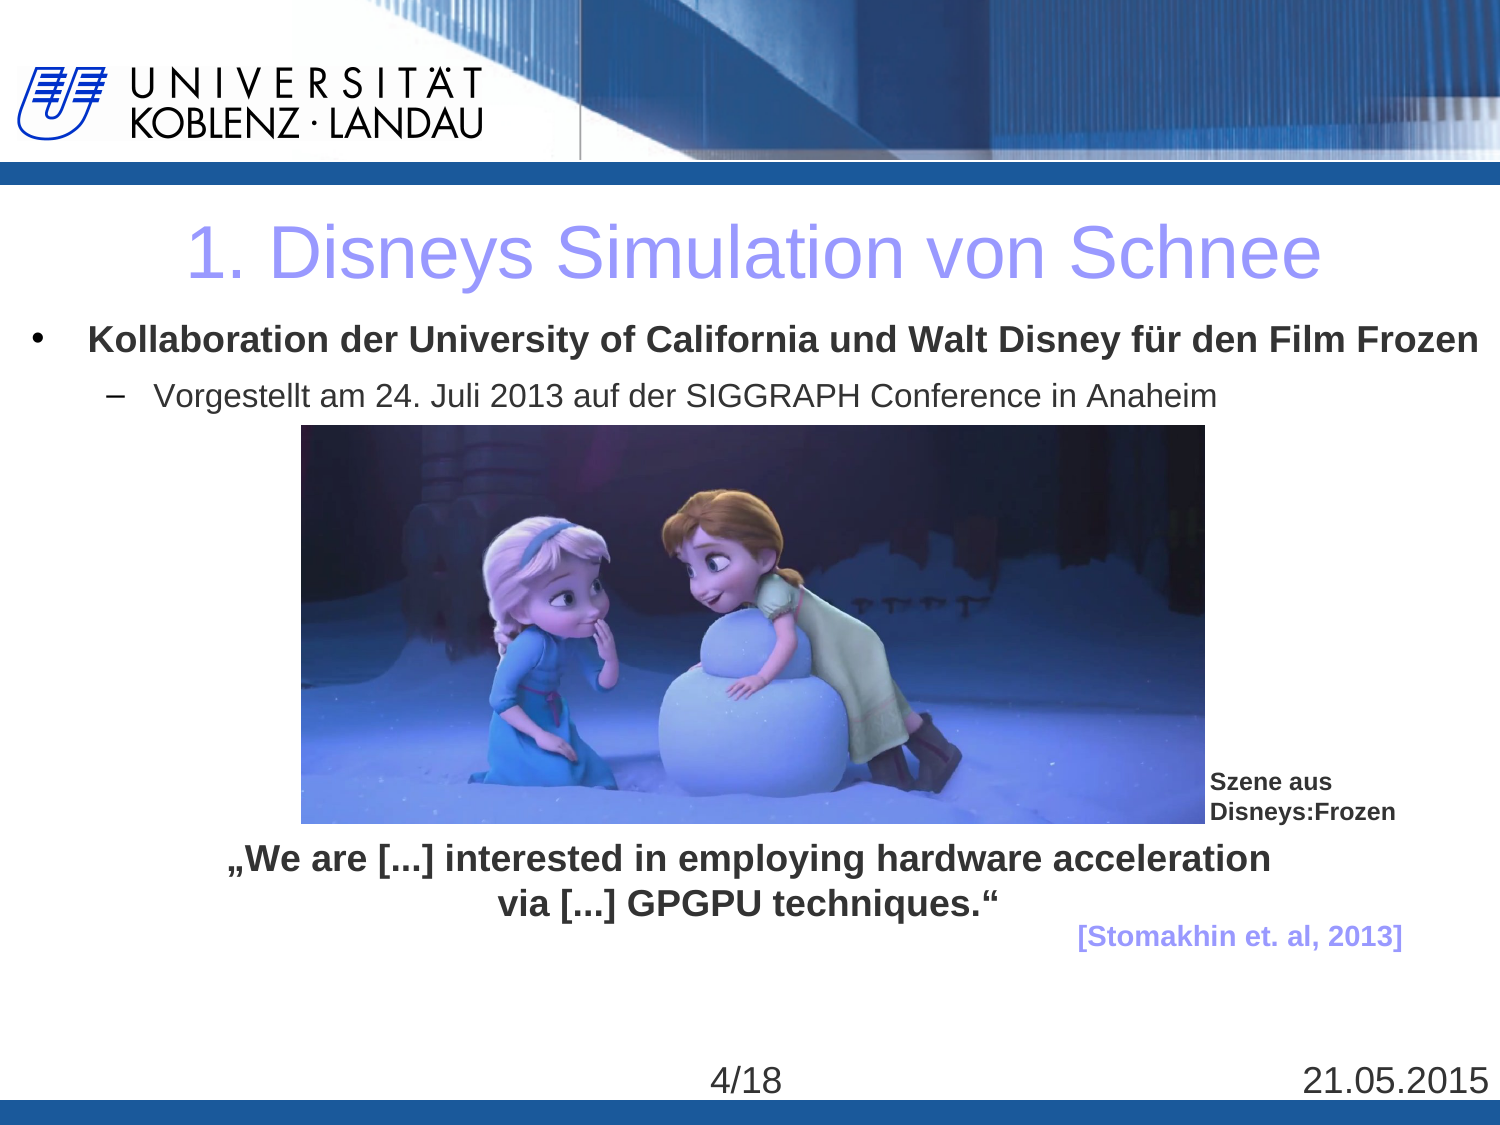

# 1. Disneys Simulation von Schnee
Kollaboration der University of California und Walt Disney für den Film Frozen
Vorgestellt am 24. Juli 2013 auf der SIGGRAPH Conference in Anaheim
Szene aus
Disneys:Frozen
„We are [...] interested in employing hardware acceleration
 via [...] GPGPU techniques.“
[Stomakhin et. al, 2013]
21.05.2015